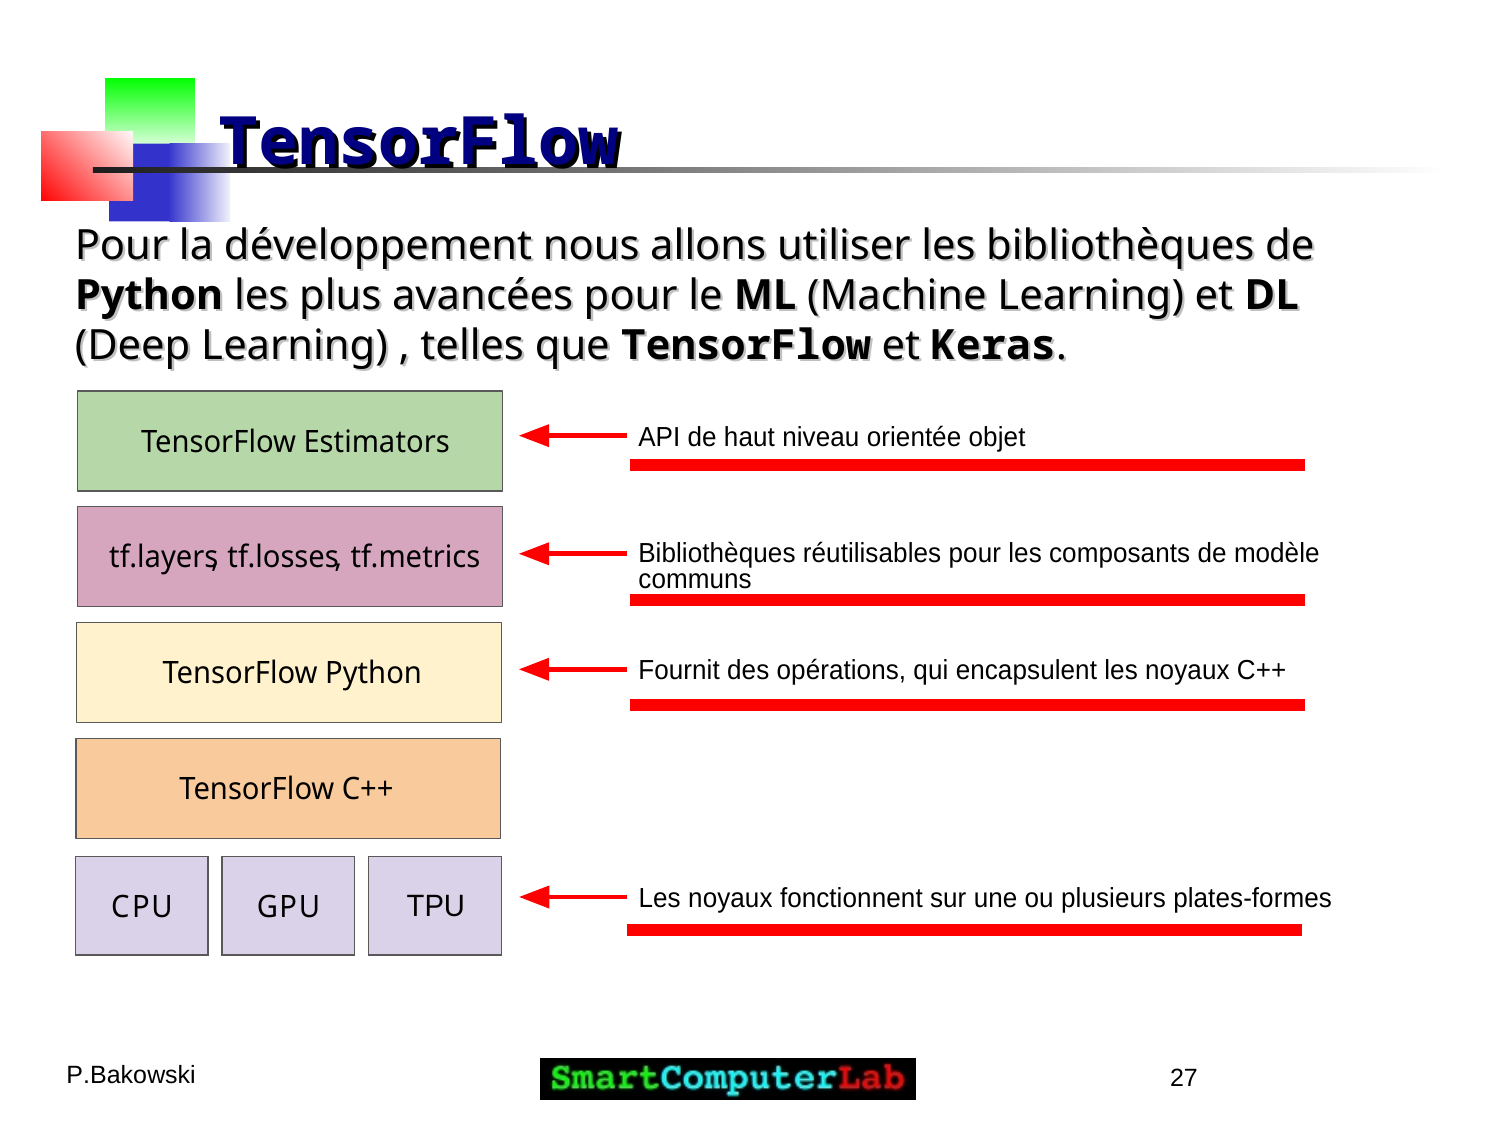

# TensorFlow
Pour la développement nous allons utiliser les bibliothèques de Python les plus avancées pour le ML (Machine Learning) et DL (Deep Learning) , telles que TensorFlow et Keras.
27